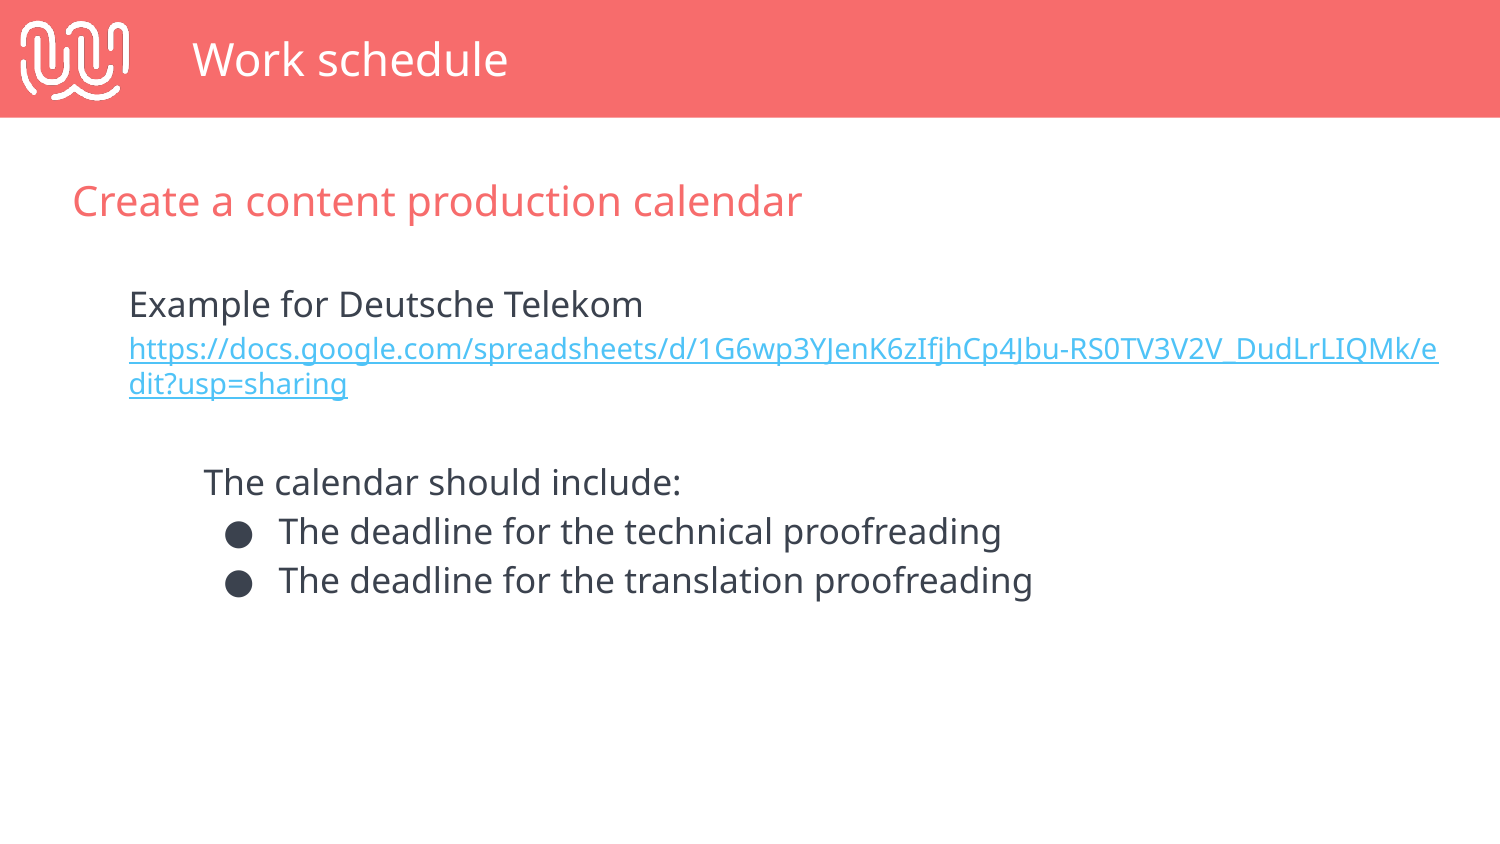

# Work schedule
Create a content production calendar
Example for Deutsche Telekom
https://docs.google.com/spreadsheets/d/1G6wp3YJenK6zIfjhCp4Jbu-RS0TV3V2V_DudLrLIQMk/edit?usp=sharing
The calendar should include:
The deadline for the technical proofreading
The deadline for the translation proofreading